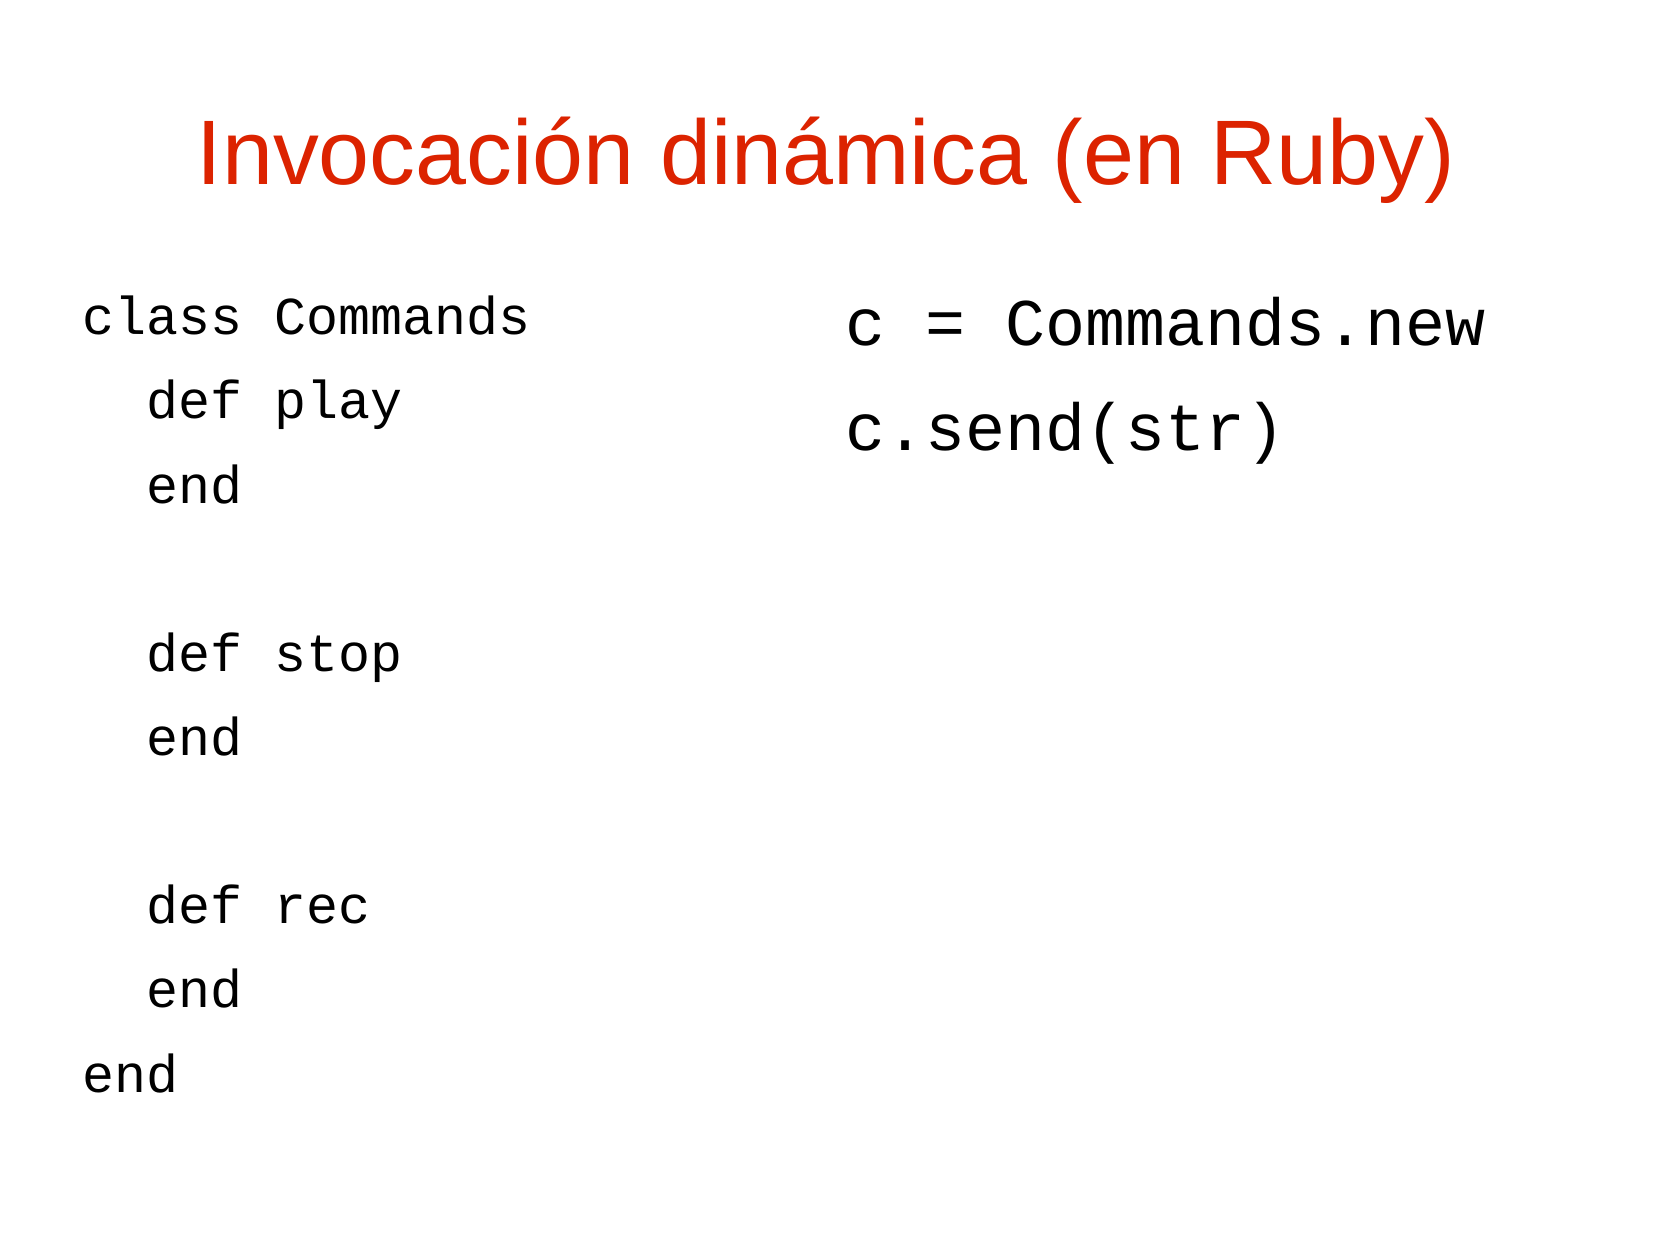

# Invocación dinámica (en Ruby)
class Commands
 def play
 end
 def stop
 end
 def rec
 end
end
c = Commands.new
c.send(str)